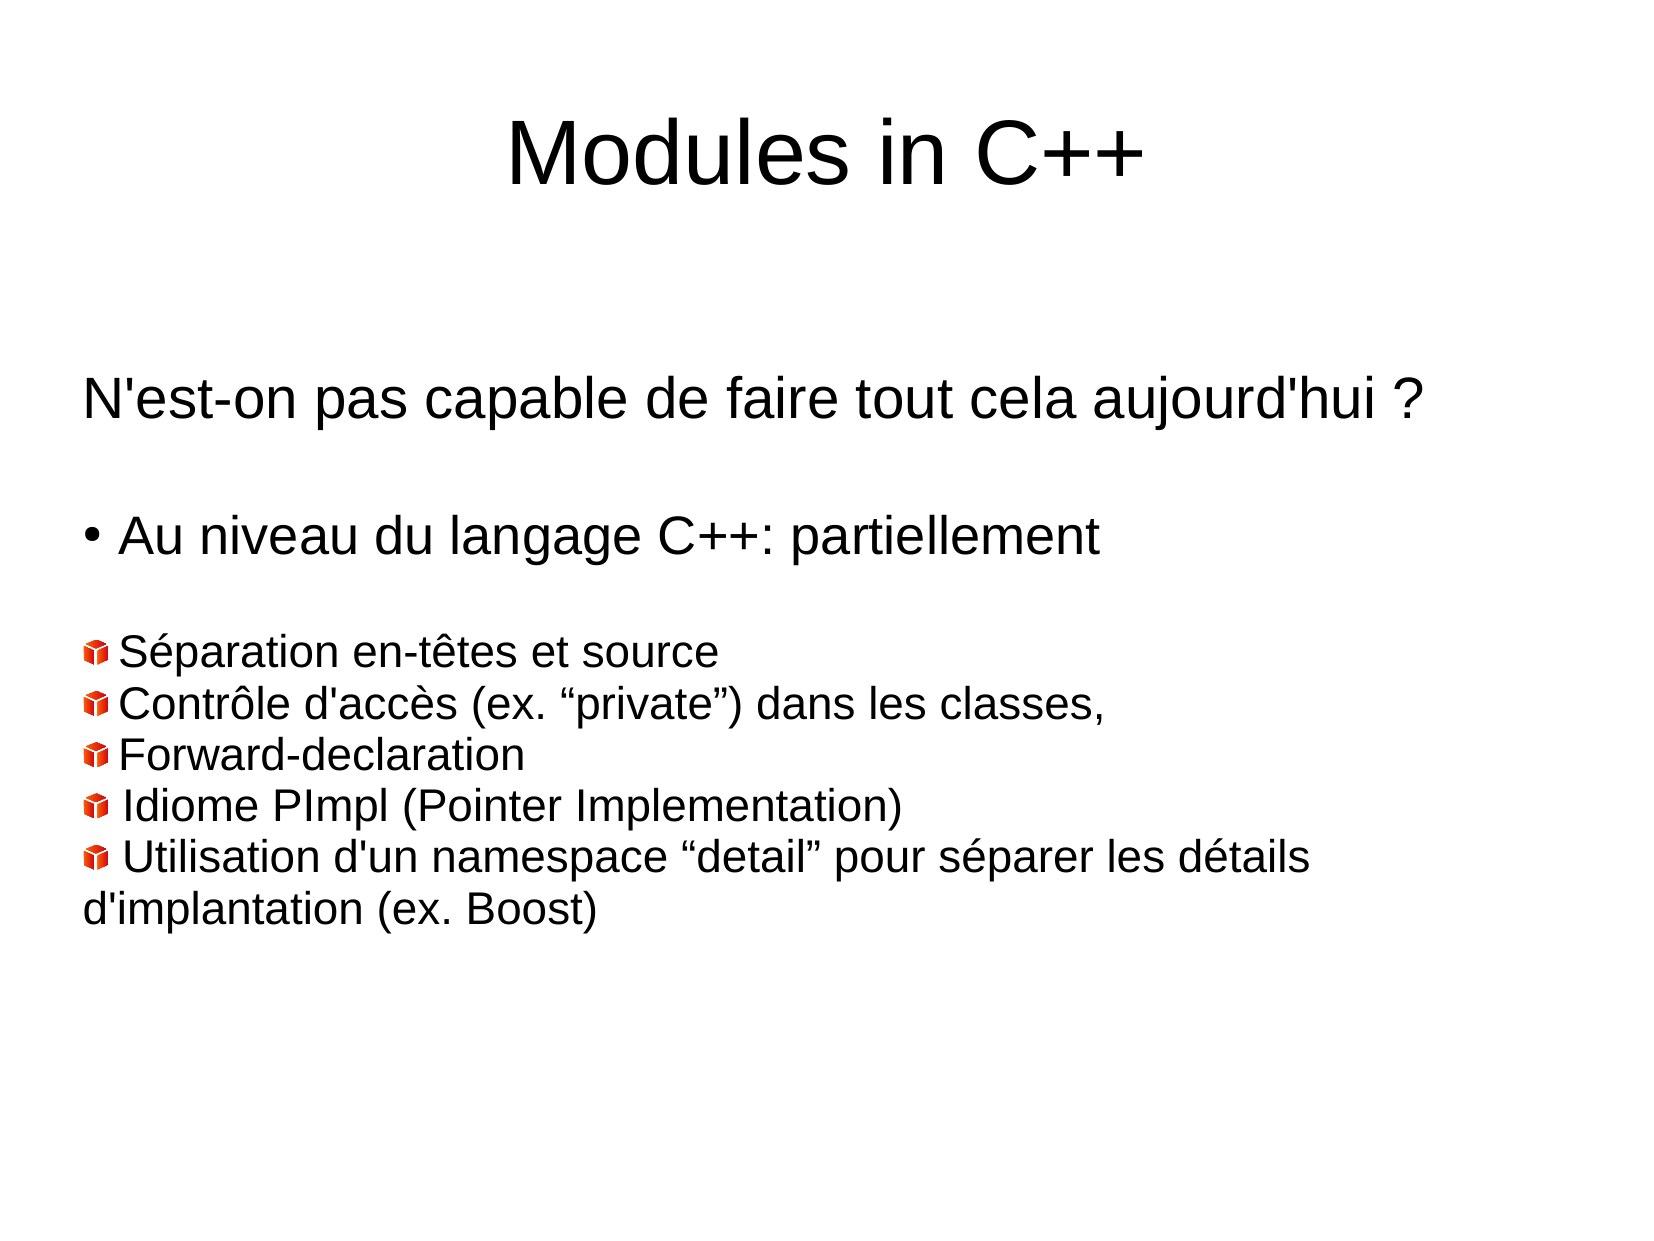

# Modules in C++
N'est-on pas capable de faire tout cela aujourd'hui ?
Au niveau du langage C++: partiellement
Séparation en-têtes et source
Contrôle d'accès (ex. “private”) dans les classes,
Forward-declaration
 Idiome PImpl (Pointer Implementation)
 Utilisation d'un namespace “detail” pour séparer les détails d'implantation (ex. Boost)